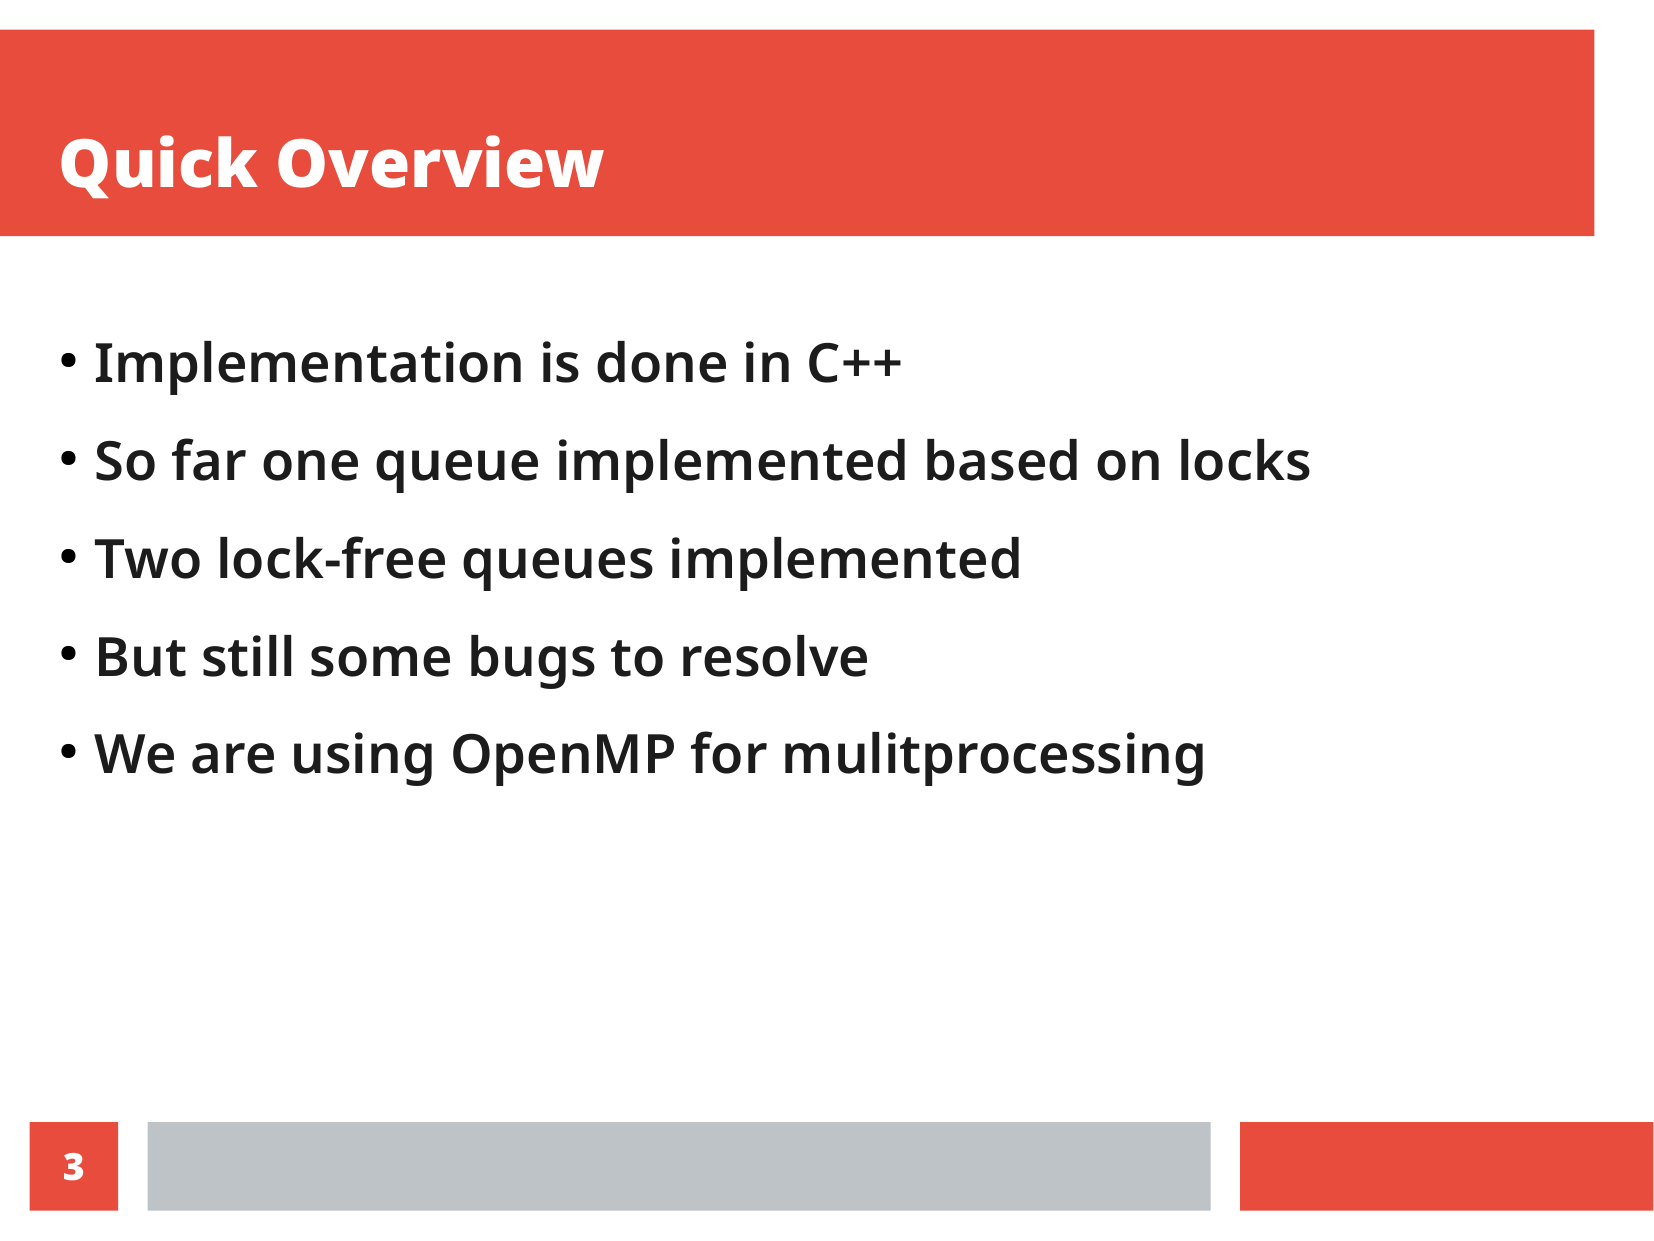

# Quick Overview
Implementation is done in C++
So far one queue implemented based on locks
Two lock-free queues implemented
But still some bugs to resolve
We are using OpenMP for mulitprocessing
3